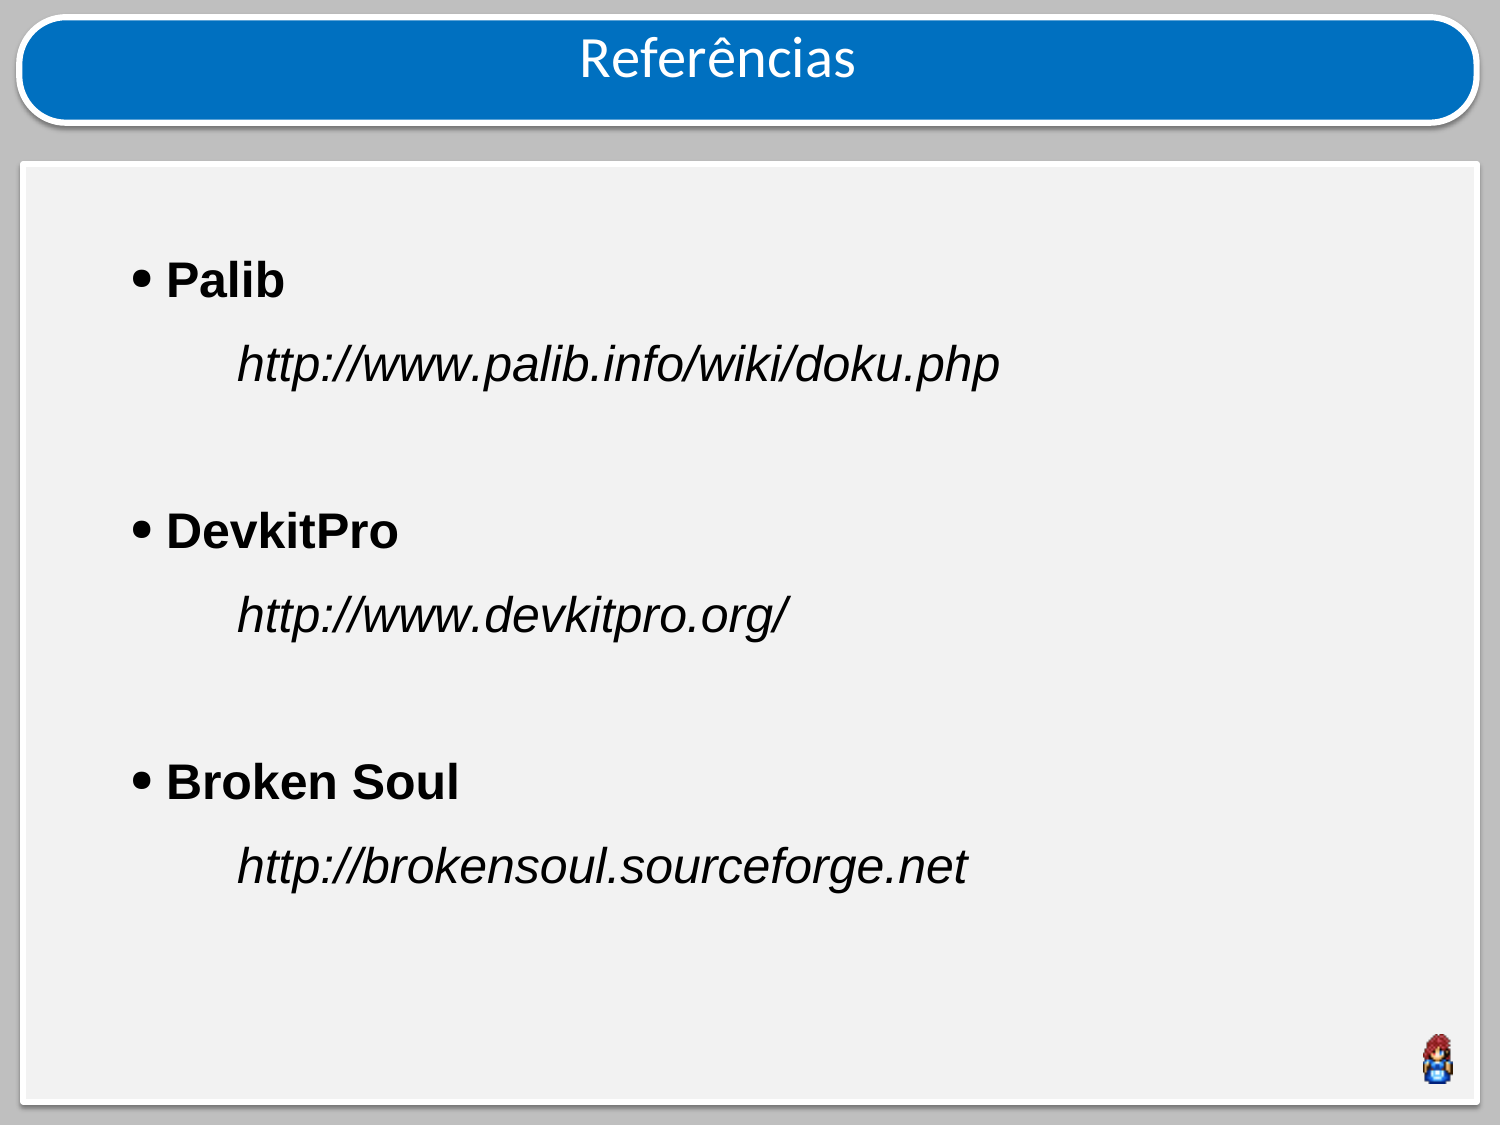

Referências
Palib
http://www.palib.info/wiki/doku.php
DevkitPro
http://www.devkitpro.org/
Broken Soul
http://brokensoul.sourceforge.net